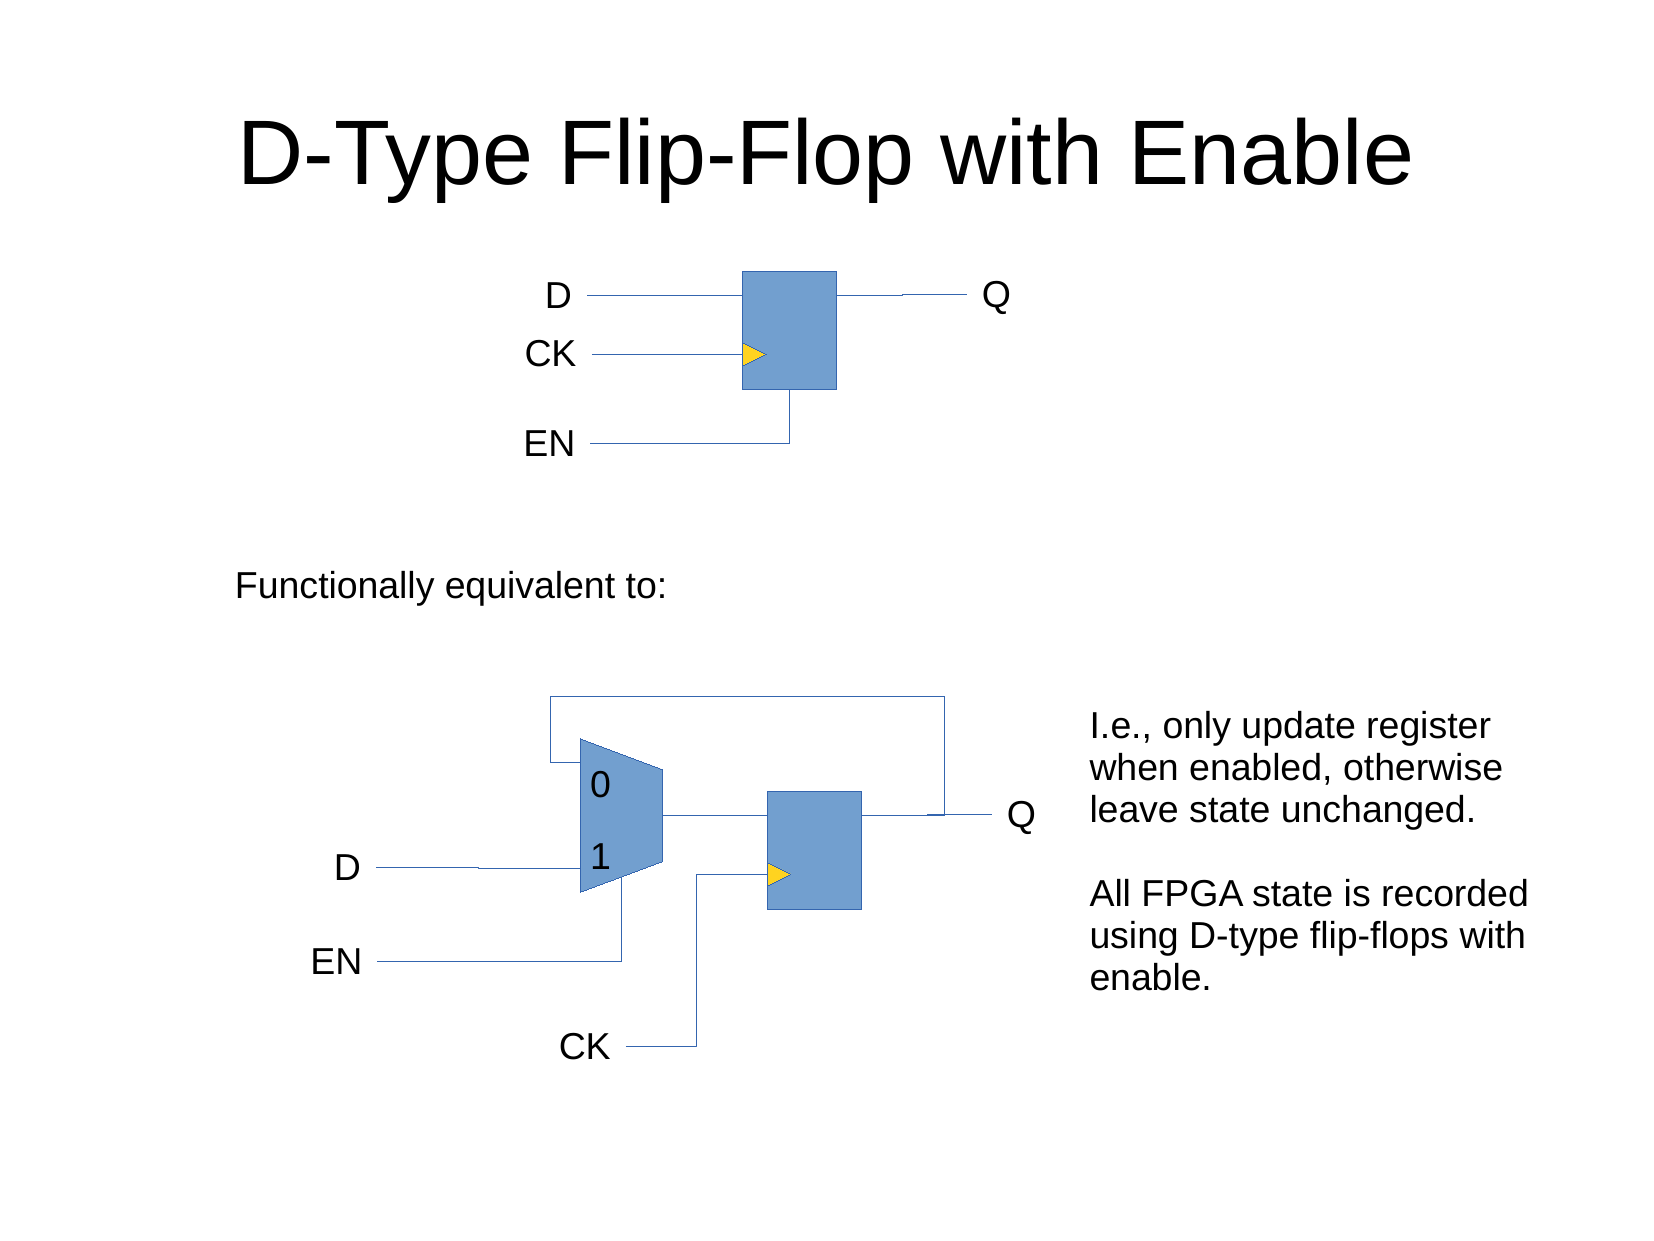

# D-Type Flip-Flop with Enable
Q
D
CK
EN
Functionally equivalent to:
I.e., only update register when enabled, otherwise leave state unchanged.
All FPGA state is recorded using D-type flip-flops with enable.
0
Q
1
D
EN
CK